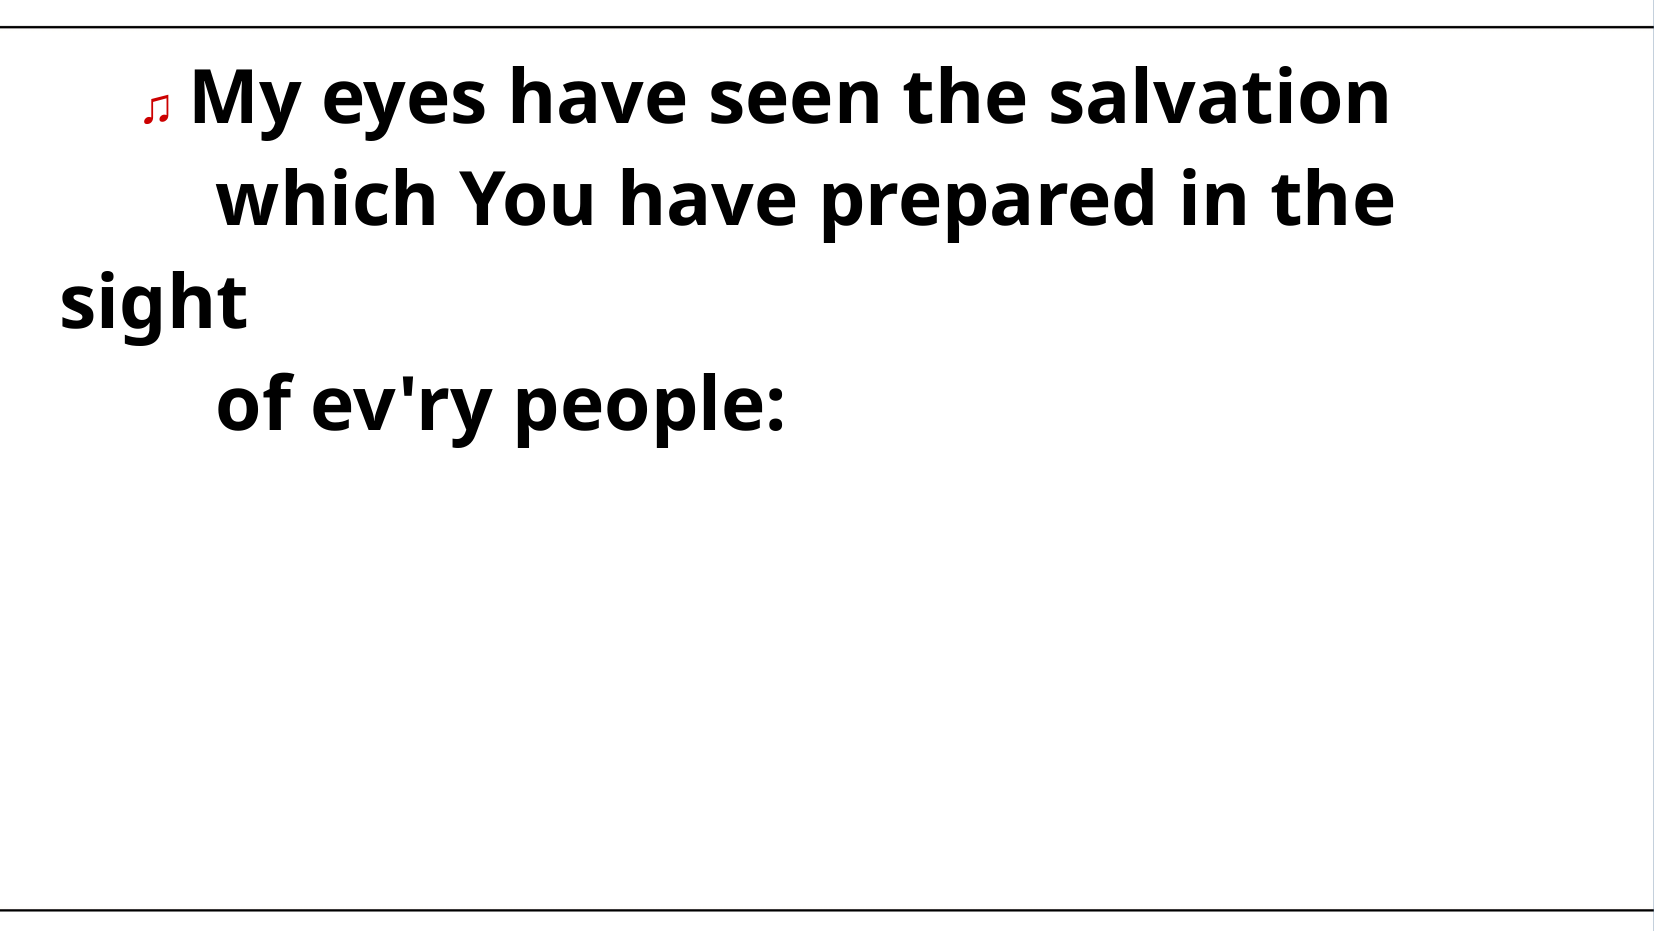

♫ My eyes have seen the salvation
 which You have prepared in the sight
 of ev'ry people: